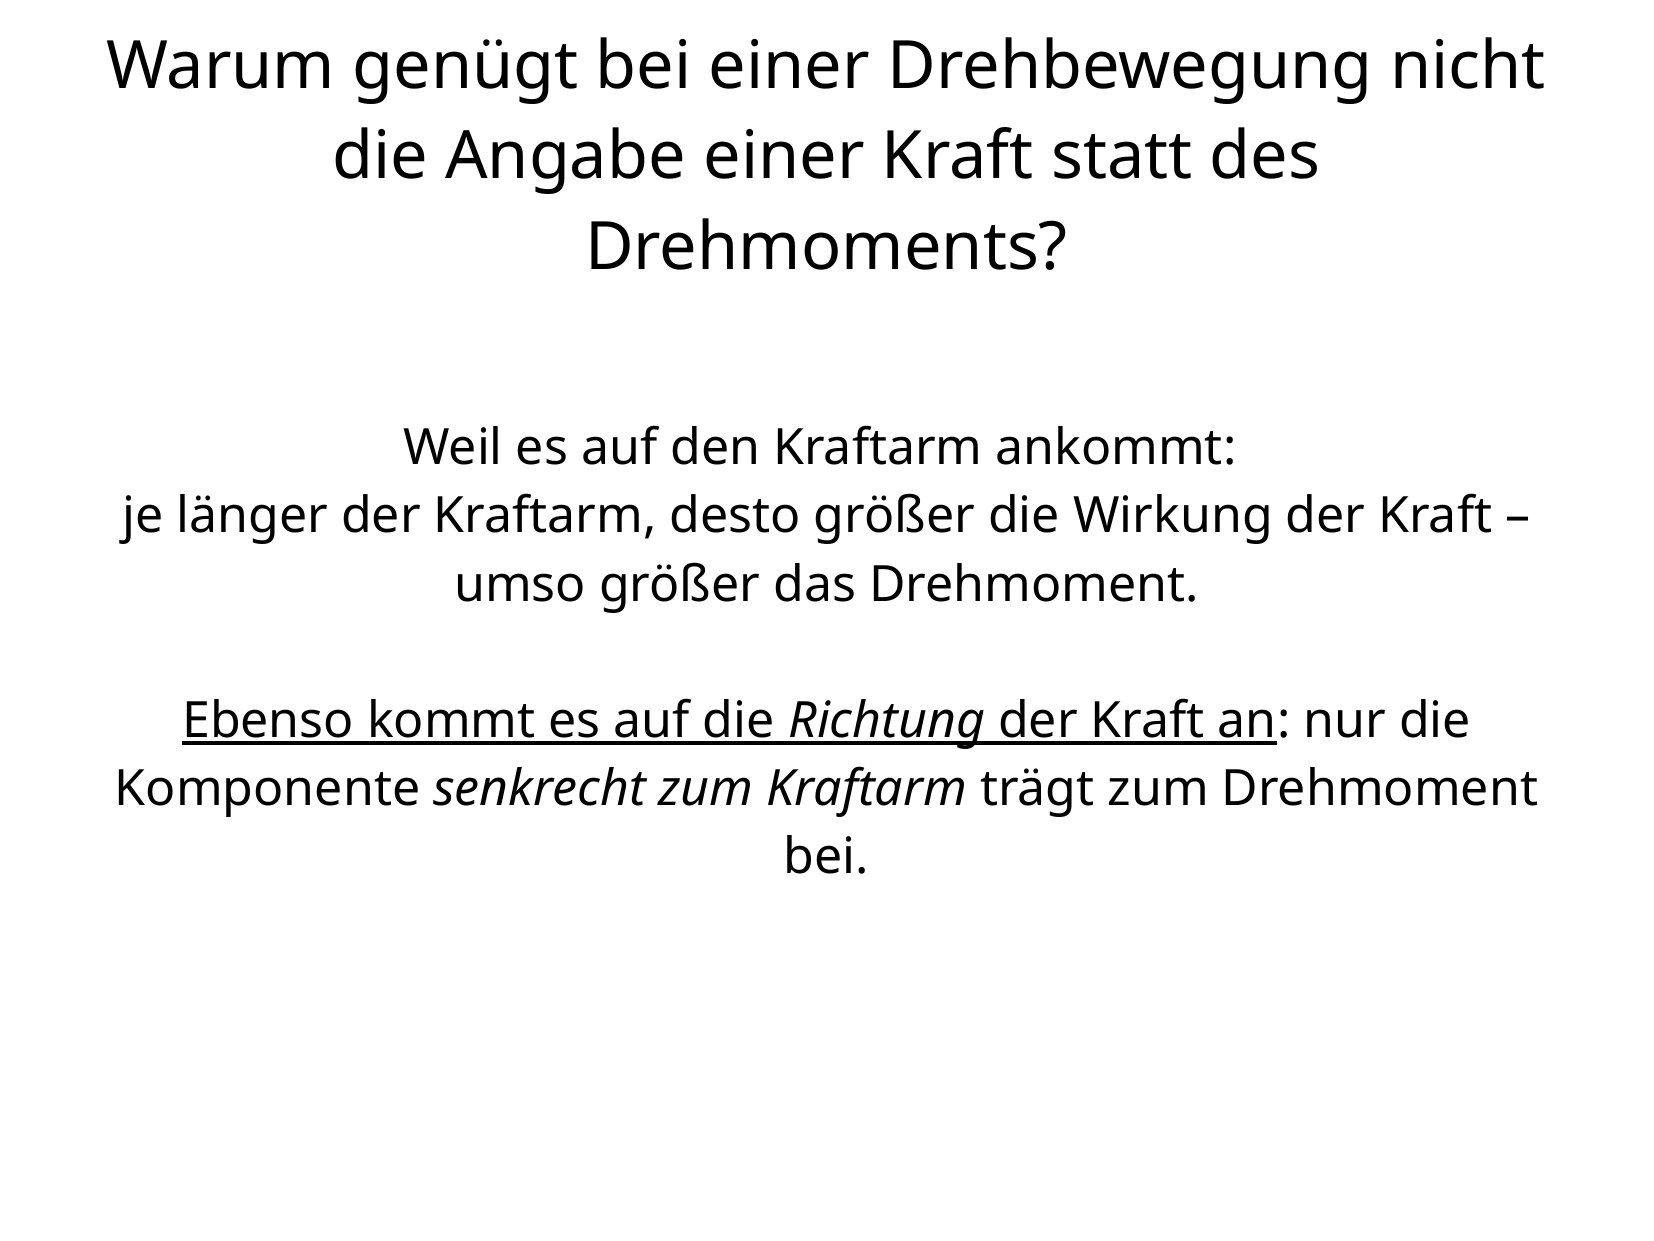

# Warum genügt bei einer Drehbewegung nicht die Angabe einer Kraft statt des Drehmoments?
Weil es auf den Kraftarm ankommt:
je länger der Kraftarm, desto größer die Wirkung der Kraft – umso größer das Drehmoment.
Ebenso kommt es auf die Richtung der Kraft an: nur die Komponente senkrecht zum Kraftarm trägt zum Drehmoment bei.